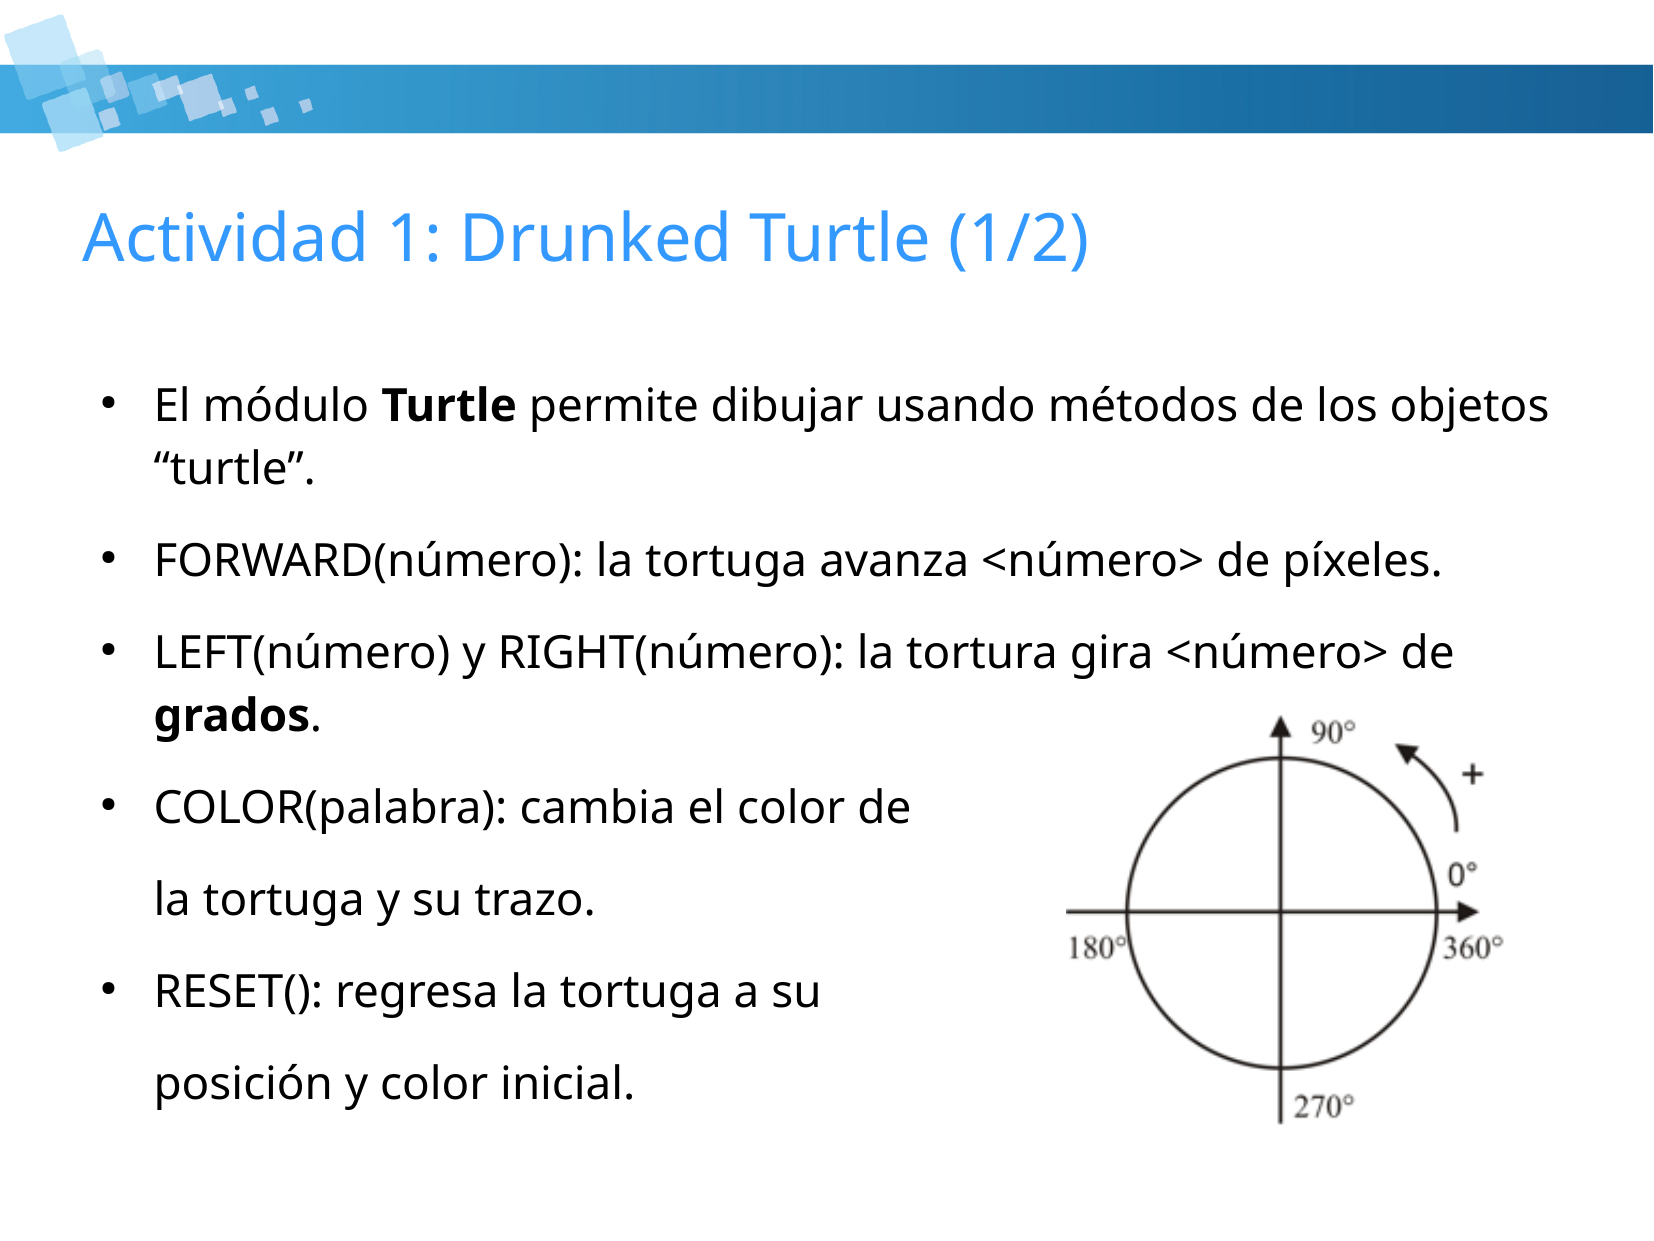

# Actividad 1: Drunked Turtle (1/2)
El módulo Turtle permite dibujar usando métodos de los objetos “turtle”.
FORWARD(número): la tortuga avanza <número> de píxeles.
LEFT(número) y RIGHT(número): la tortura gira <número> de grados.
COLOR(palabra): cambia el color de
la tortuga y su trazo.
RESET(): regresa la tortuga a su
posición y color inicial.